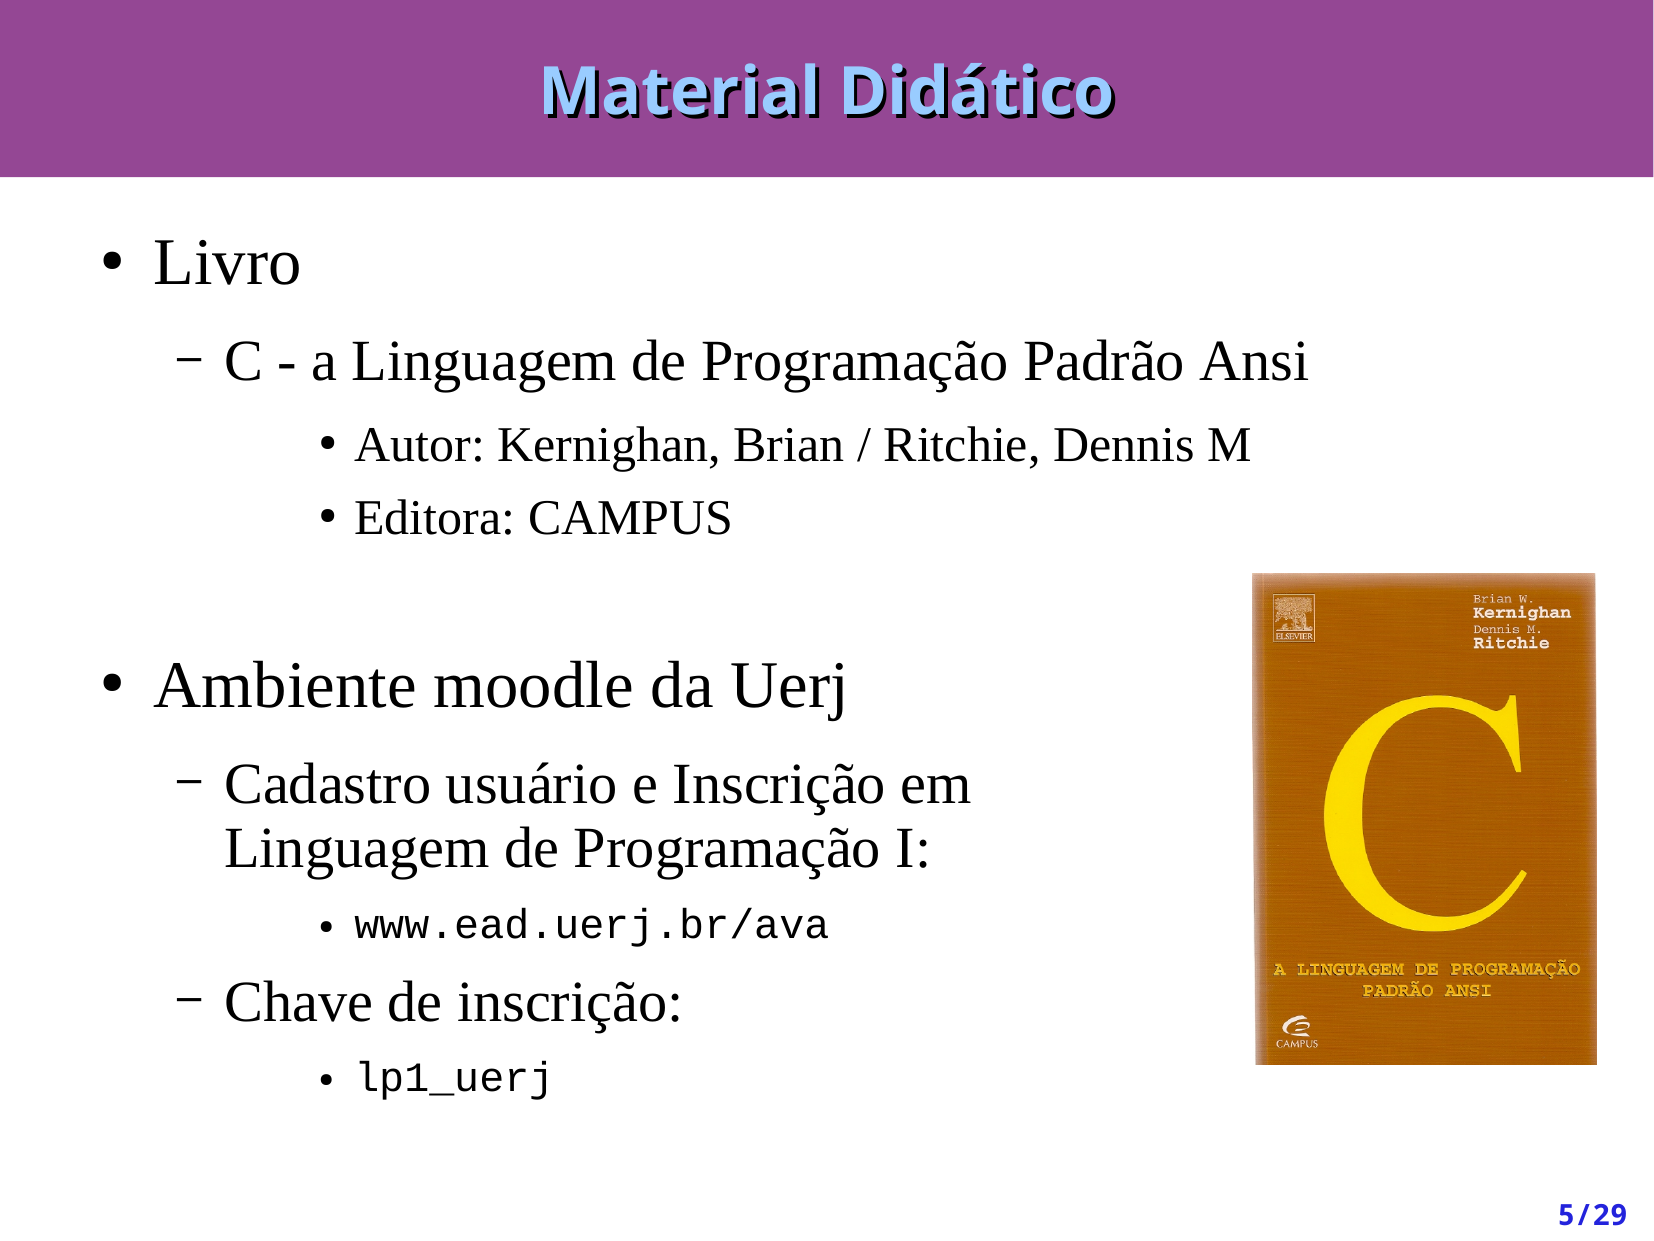

# Material Didático
Livro
C - a Linguagem de Programação Padrão Ansi
Autor: Kernighan, Brian / Ritchie, Dennis M
Editora: CAMPUS
Ambiente moodle da Uerj
Cadastro usuário e Inscrição em
Linguagem de Programação I:
www.ead.uerj.br/ava
Chave de inscrição:
lp1_uerj
5